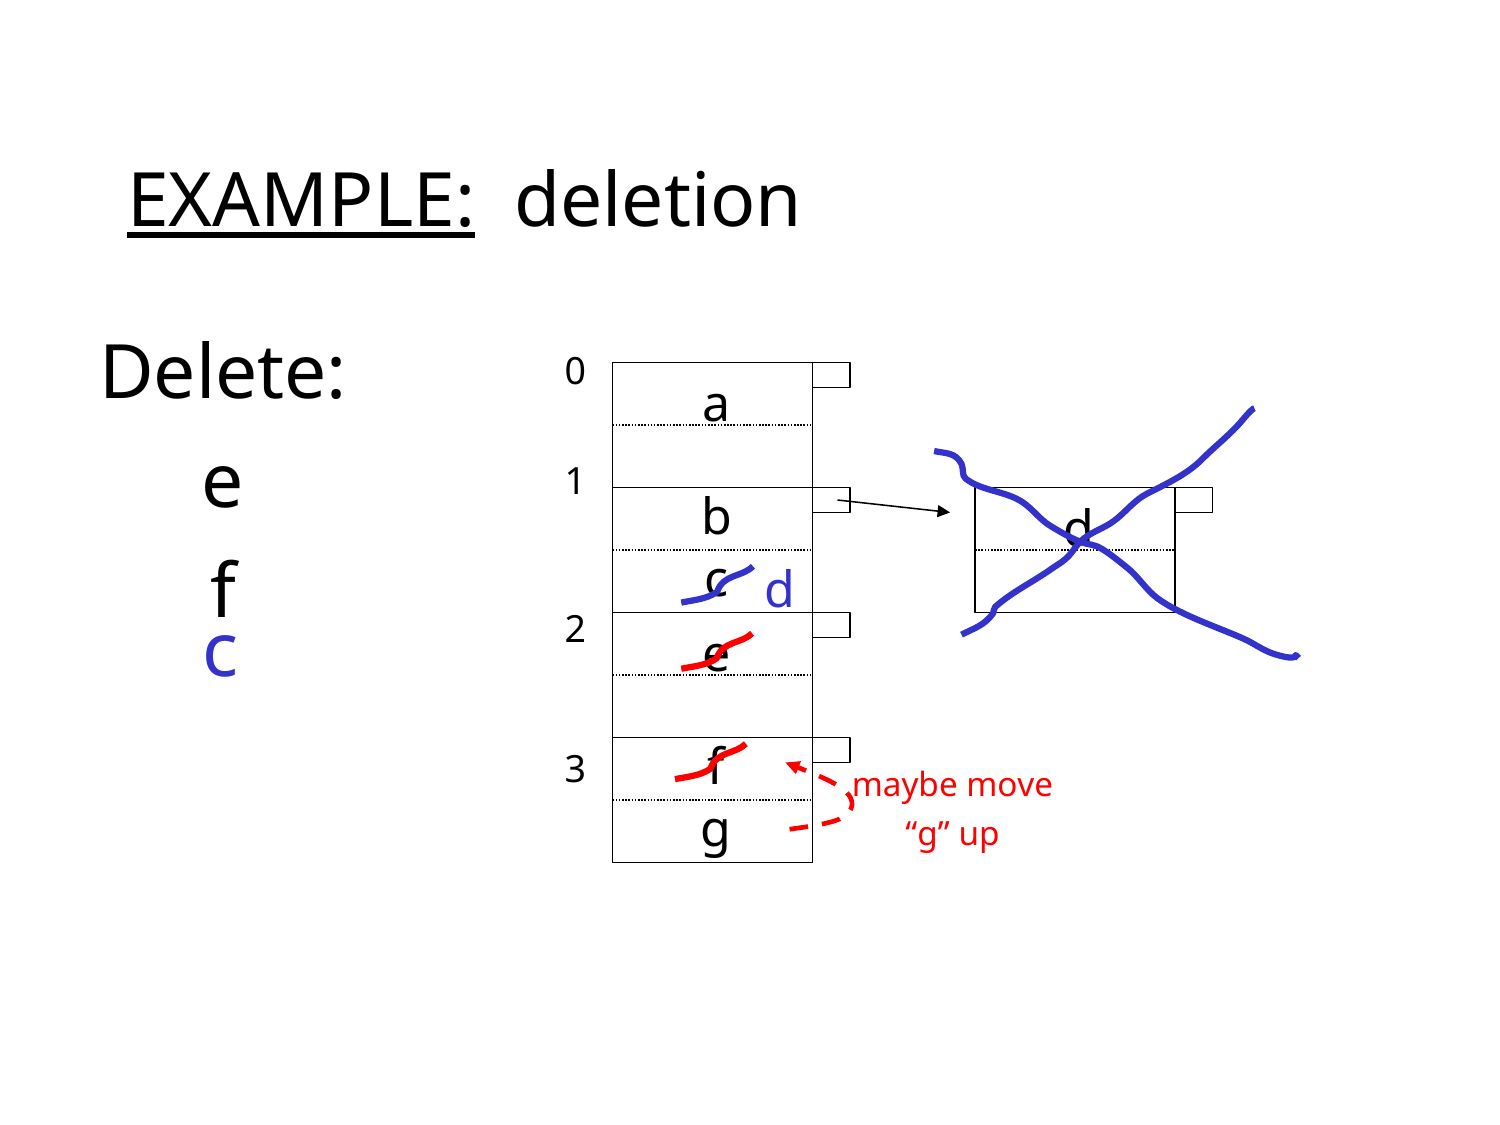

EXAMPLE: deletion
Delete:
e
f
0
1
2
3
a
d
b
d
c
c
e
maybe move
“g” up
f
g